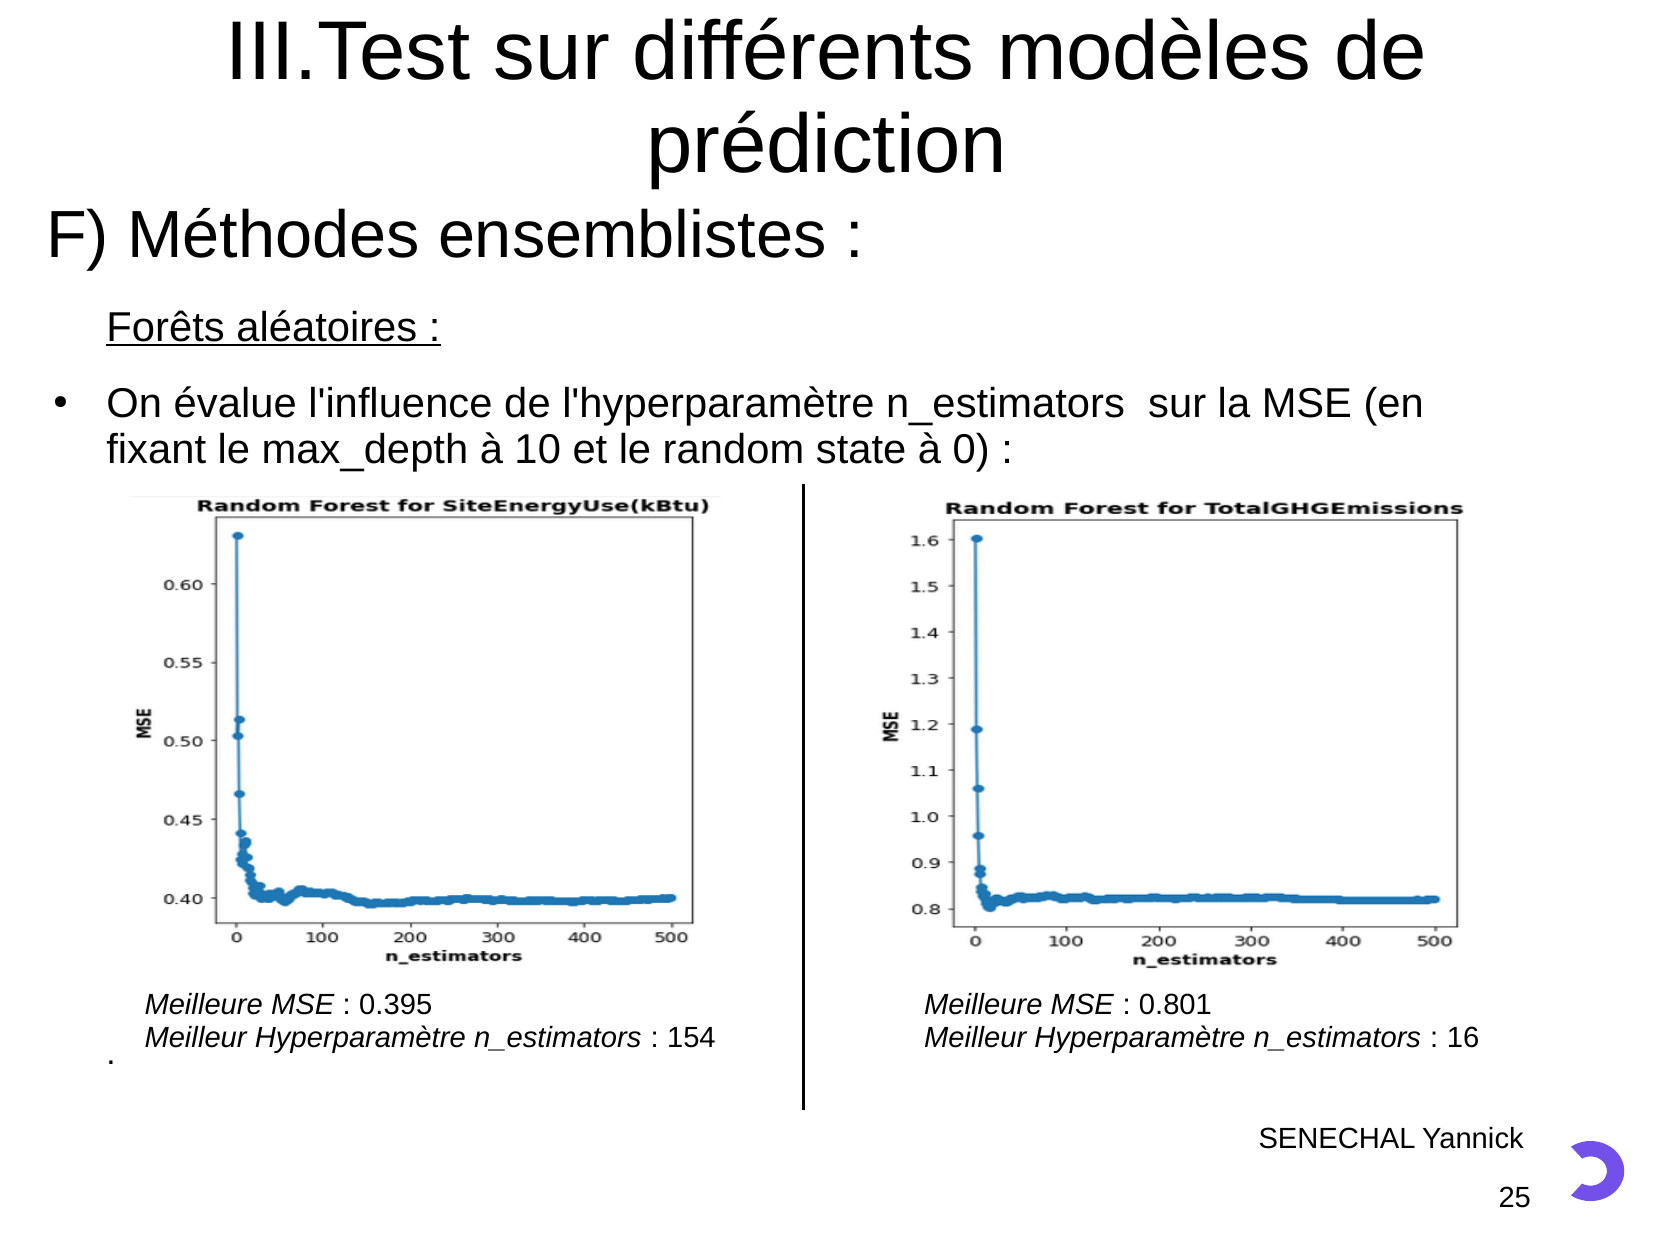

# III.Test sur différents modèles de prédiction
F) Méthodes ensemblistes :
Forêts aléatoires :
On évalue l'influence de l'hyperparamètre n_estimators sur la MSE (en fixant le max_depth à 10 et le random state à 0) :
.
Meilleure MSE : 0.395
Meilleur Hyperparamètre n_estimators : 154
Meilleure MSE : 0.801
Meilleur Hyperparamètre n_estimators : 16
SENECHAL Yannick
25